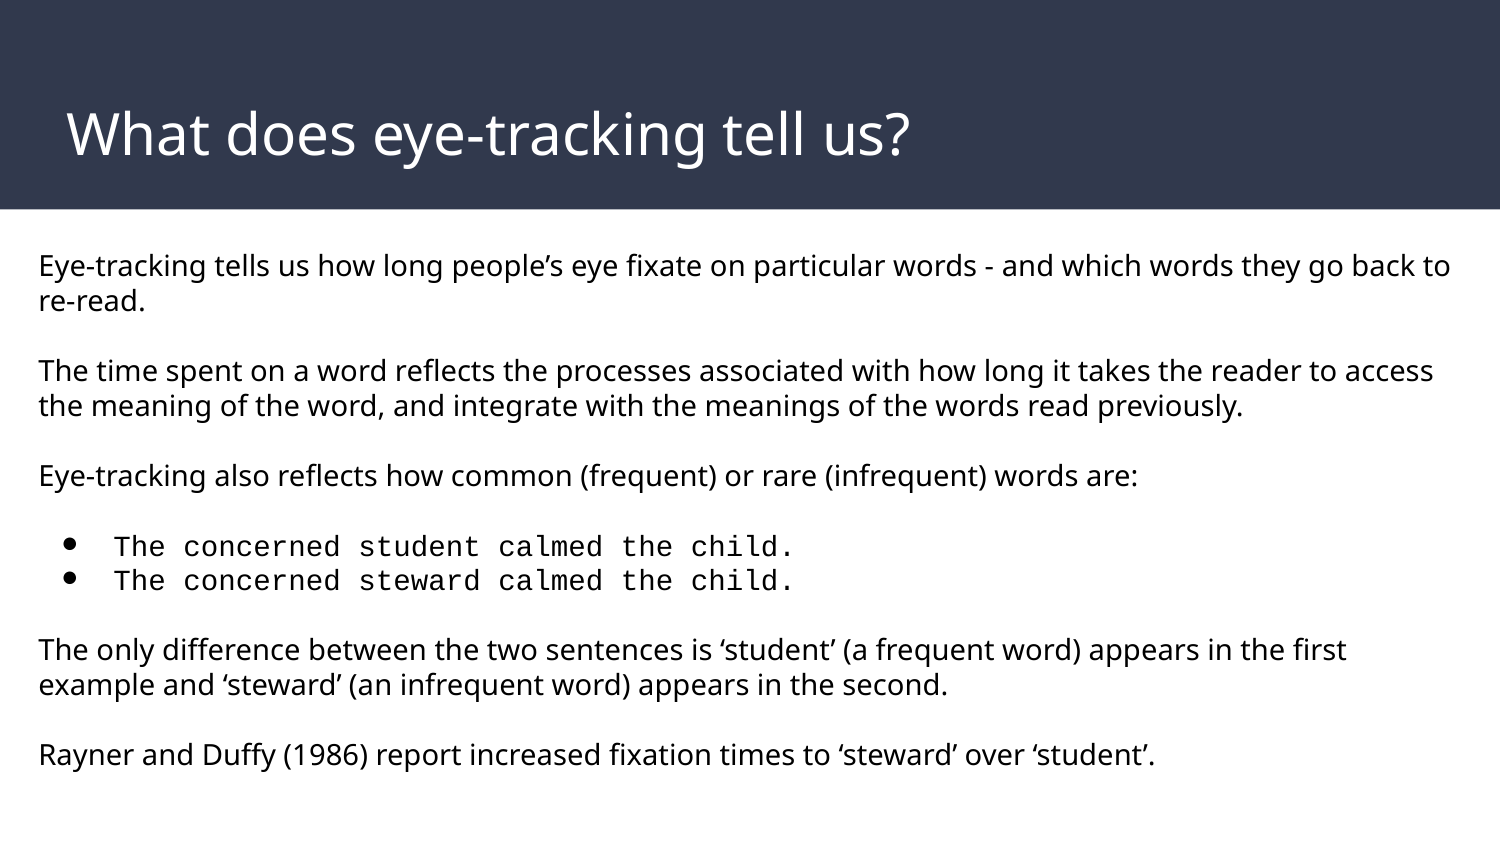

# What does eye-tracking tell us?
Eye-tracking tells us how long people’s eye fixate on particular words - and which words they go back to re-read.
The time spent on a word reflects the processes associated with how long it takes the reader to access the meaning of the word, and integrate with the meanings of the words read previously.
Eye-tracking also reflects how common (frequent) or rare (infrequent) words are:
The concerned student calmed the child.
The concerned steward calmed the child.
The only difference between the two sentences is ‘student’ (a frequent word) appears in the first example and ‘steward’ (an infrequent word) appears in the second.
Rayner and Duffy (1986) report increased fixation times to ‘steward’ over ‘student’.